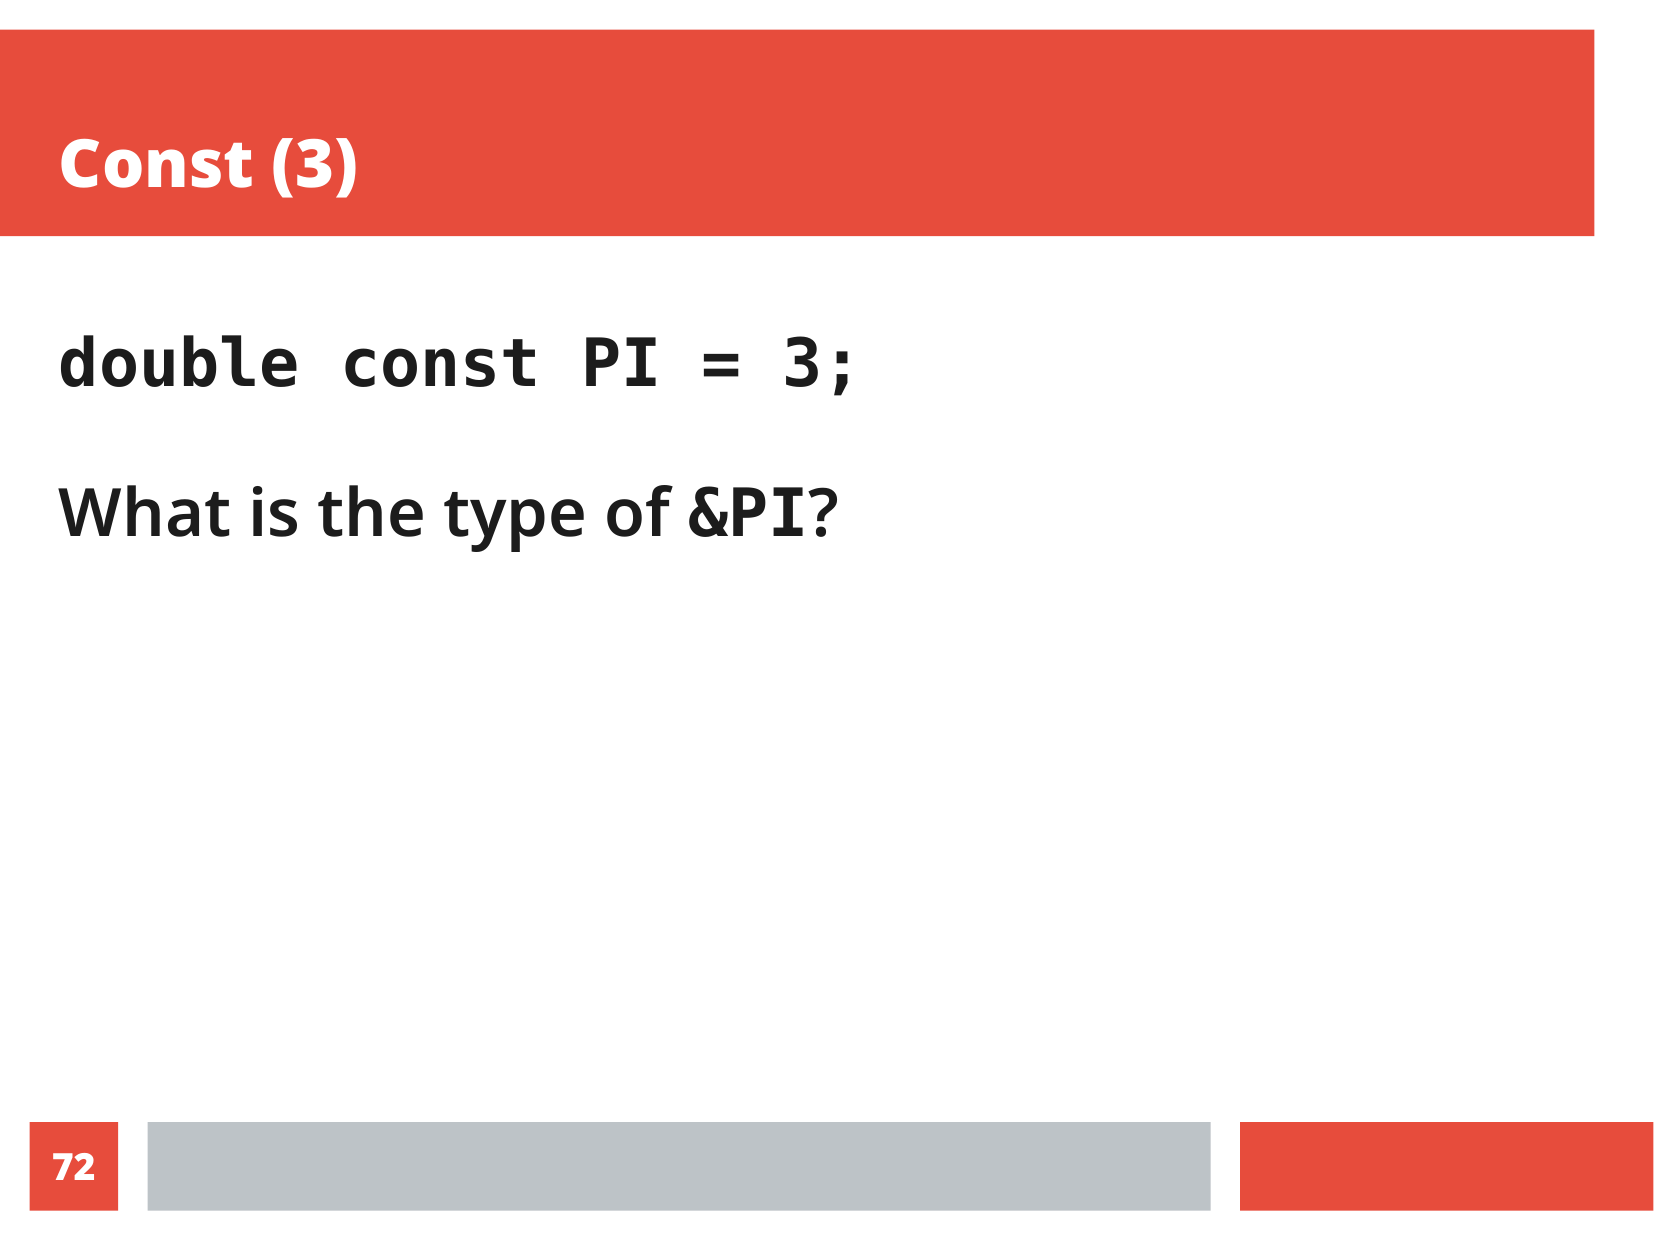

# Const (3)
double const PI = 3;
What is the type of &PI?
72